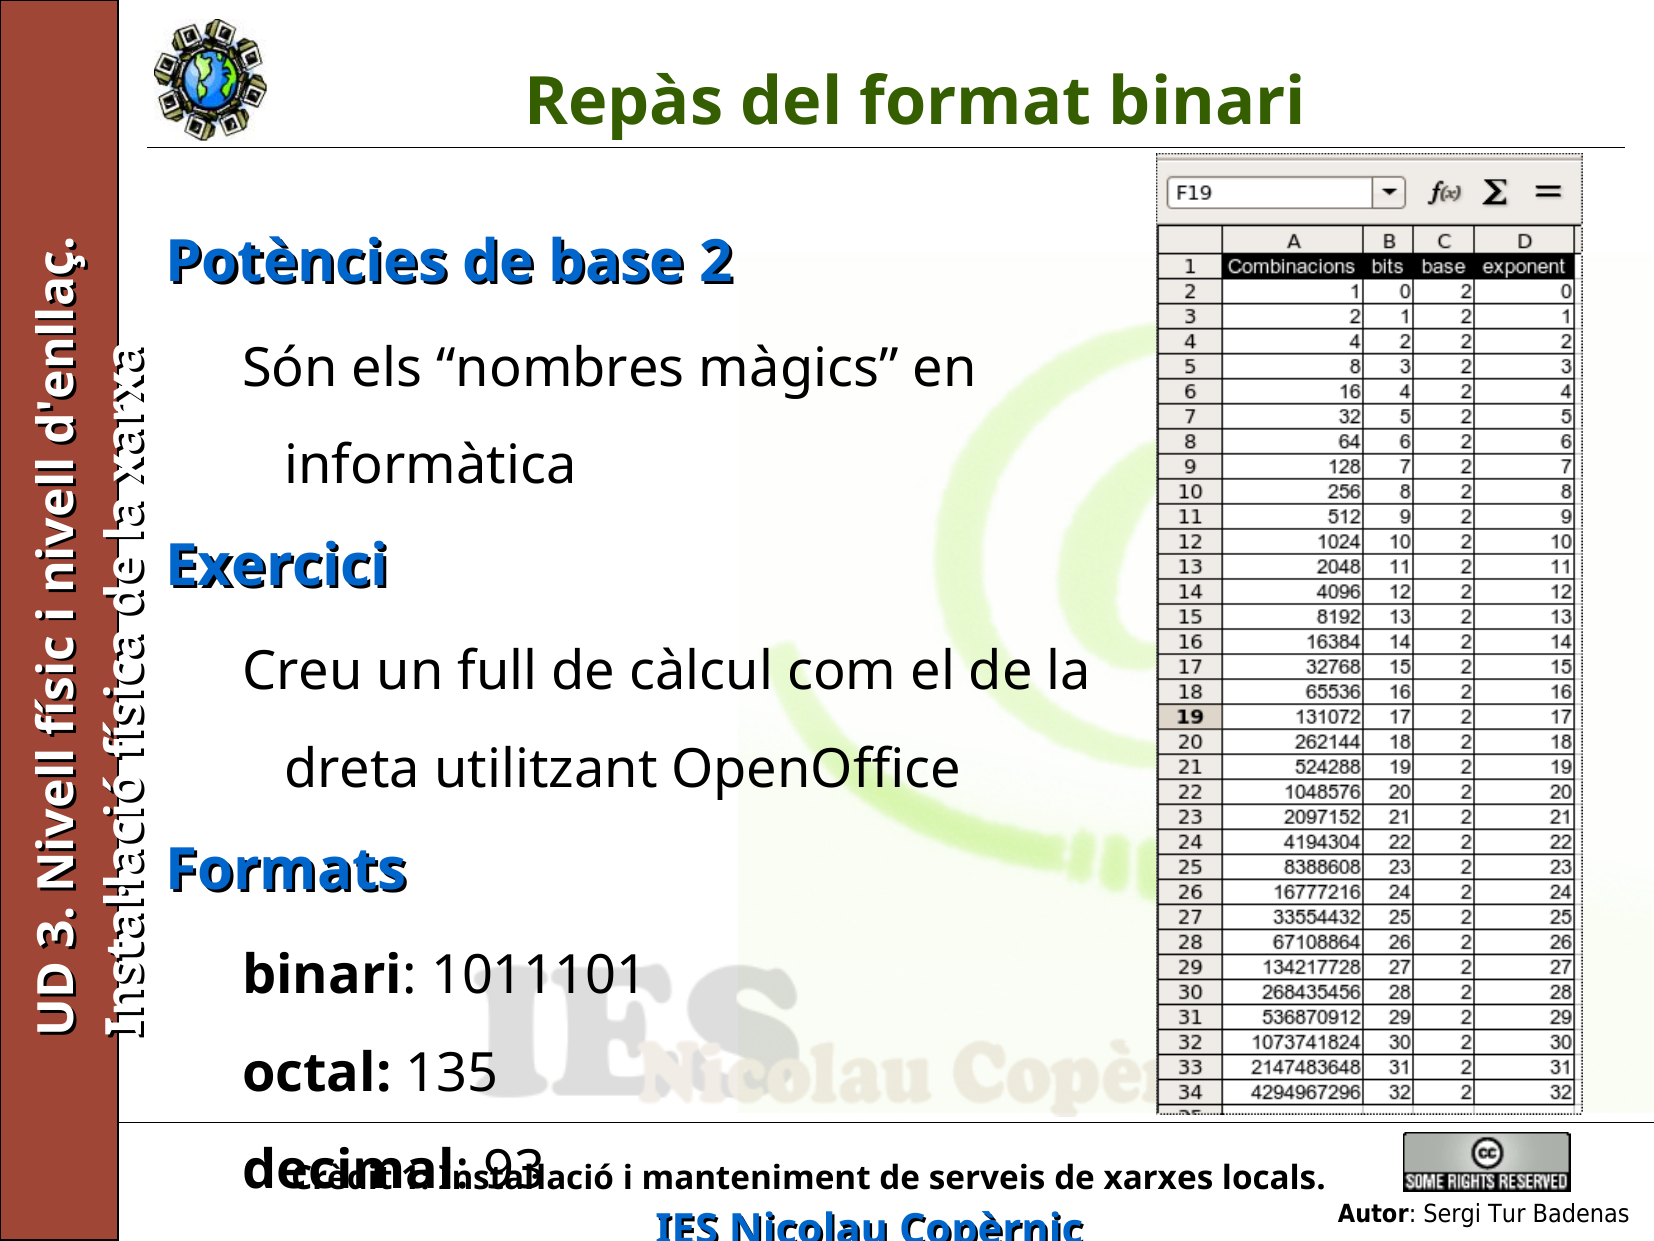

# Repàs del format binari
Potències de base 2
Són els “nombres màgics” en
 informàtica
Exercici
Creu un full de càlcul com el de la
 dreta utilitzant OpenOffice
Formats
binari: 1011101
octal: 135
decimal: 93
hexadecimal: 5D